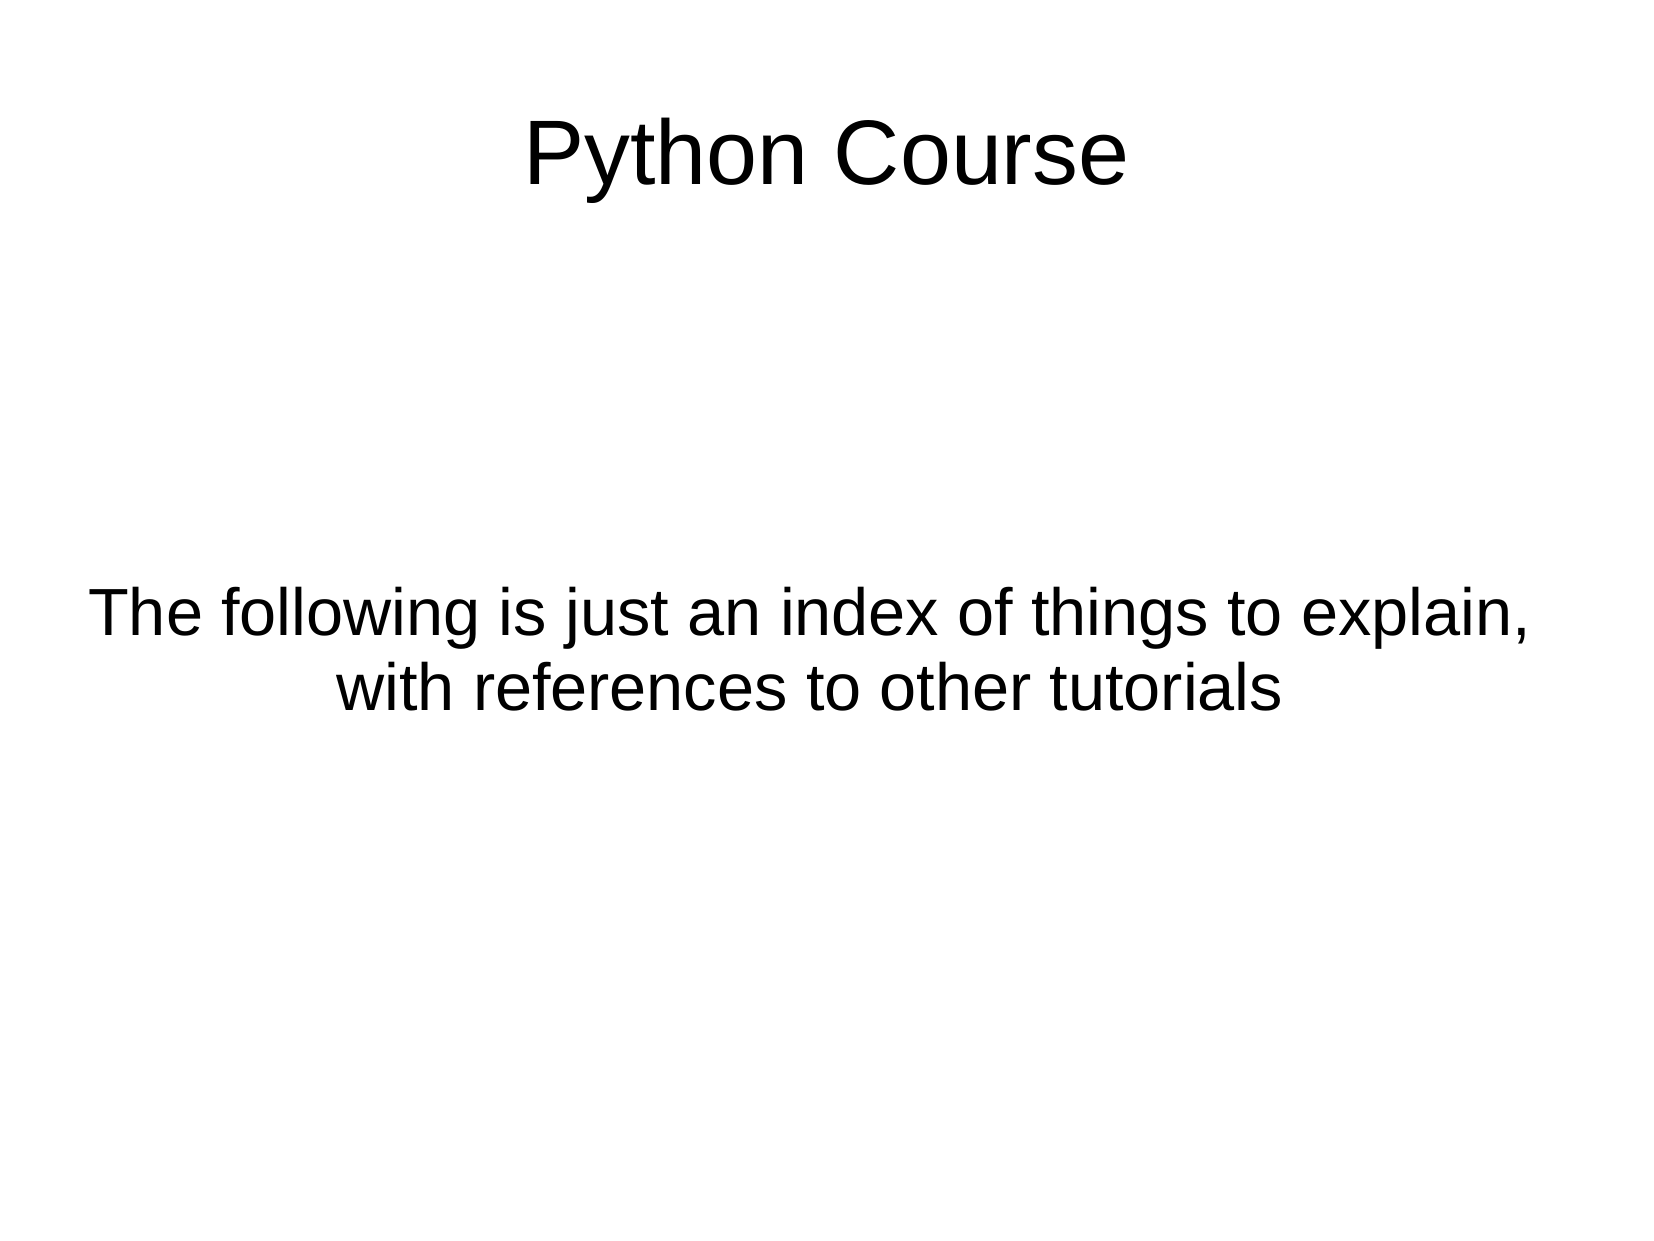

# Python Course
The following is just an index of things to explain, with references to other tutorials